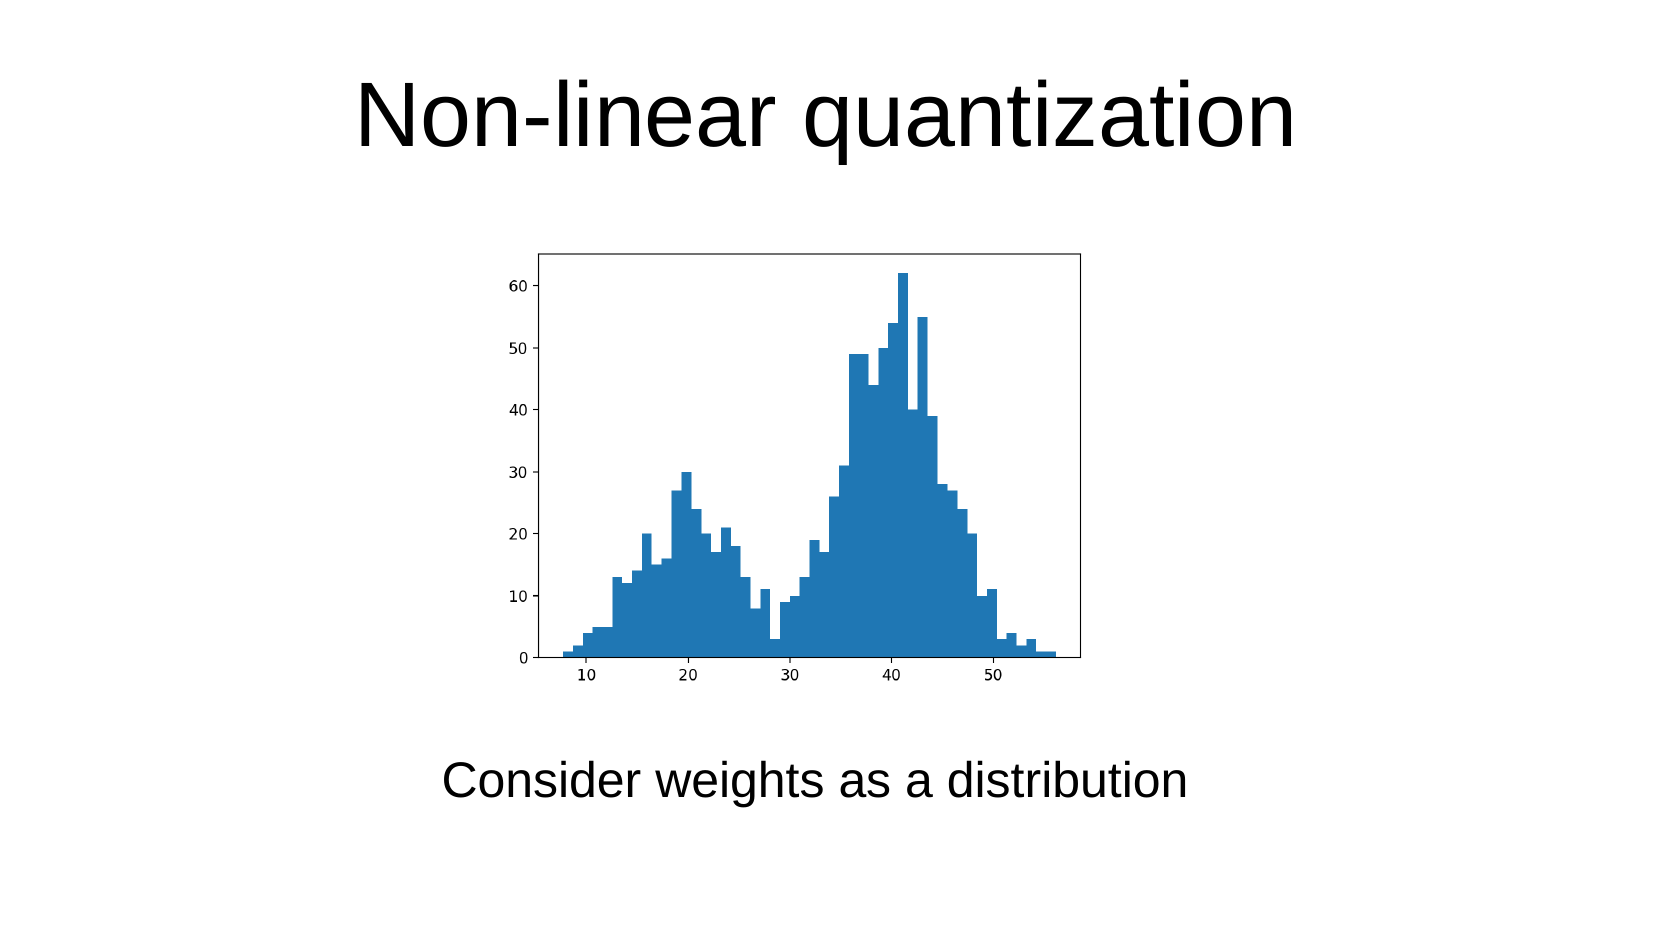

# Non-linear quantization
Consider weights as a distribution